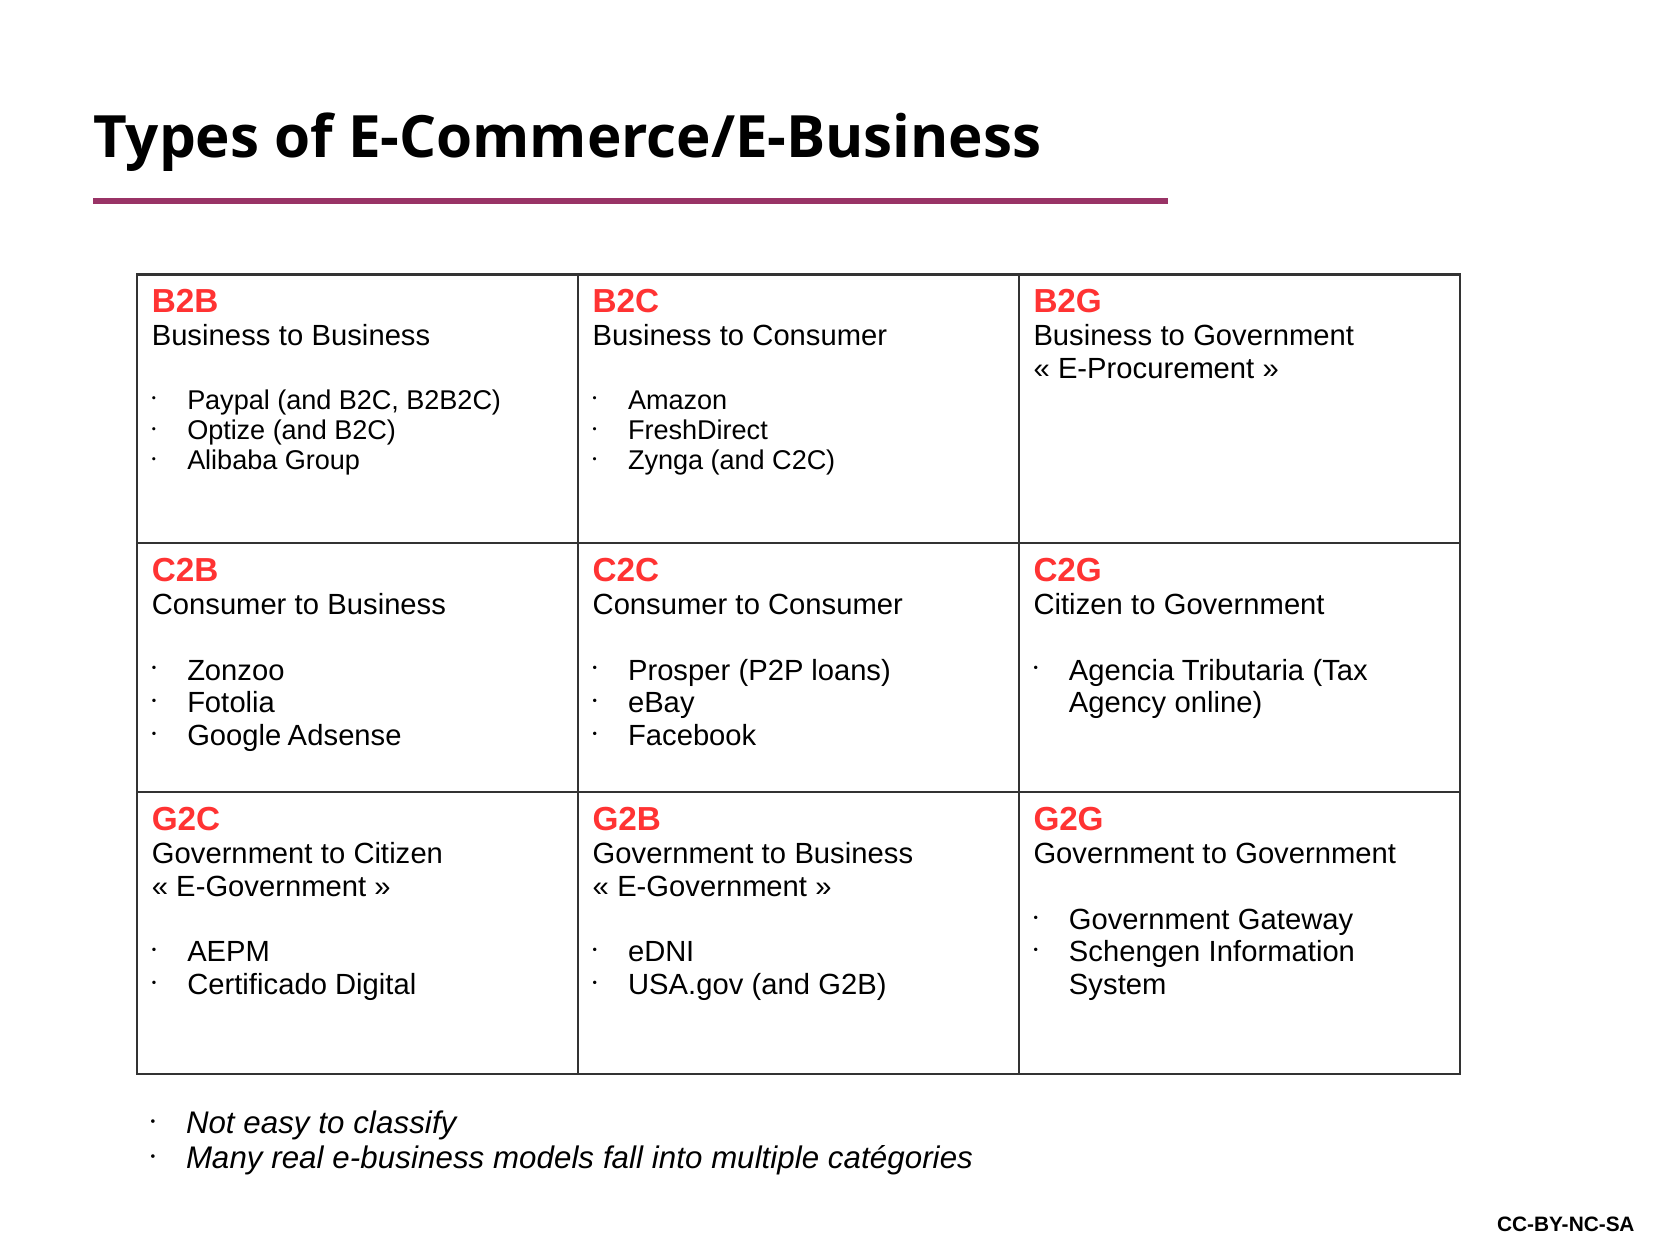

# Types of E-Commerce/E-Business
| B2B Business to Business Paypal (and B2C, B2B2C) Optize (and B2C) Alibaba Group | B2C Business to Consumer Amazon FreshDirect Zynga (and C2C) | B2G Business to Government « E-Procurement » |
| --- | --- | --- |
| C2B Consumer to Business Zonzoo Fotolia Google Adsense | C2C Consumer to Consumer Prosper (P2P loans) eBay Facebook | C2G Citizen to Government Agencia Tributaria (Tax Agency online) |
| G2C Government to Citizen « E-Government » AEPM Certificado Digital | G2B Government to Business « E-Government » eDNI USA.gov (and G2B) | G2G Government to Government Government Gateway Schengen Information System |
Not easy to classify
Many real e-business models fall into multiple catégories
CC-BY-NC-SA